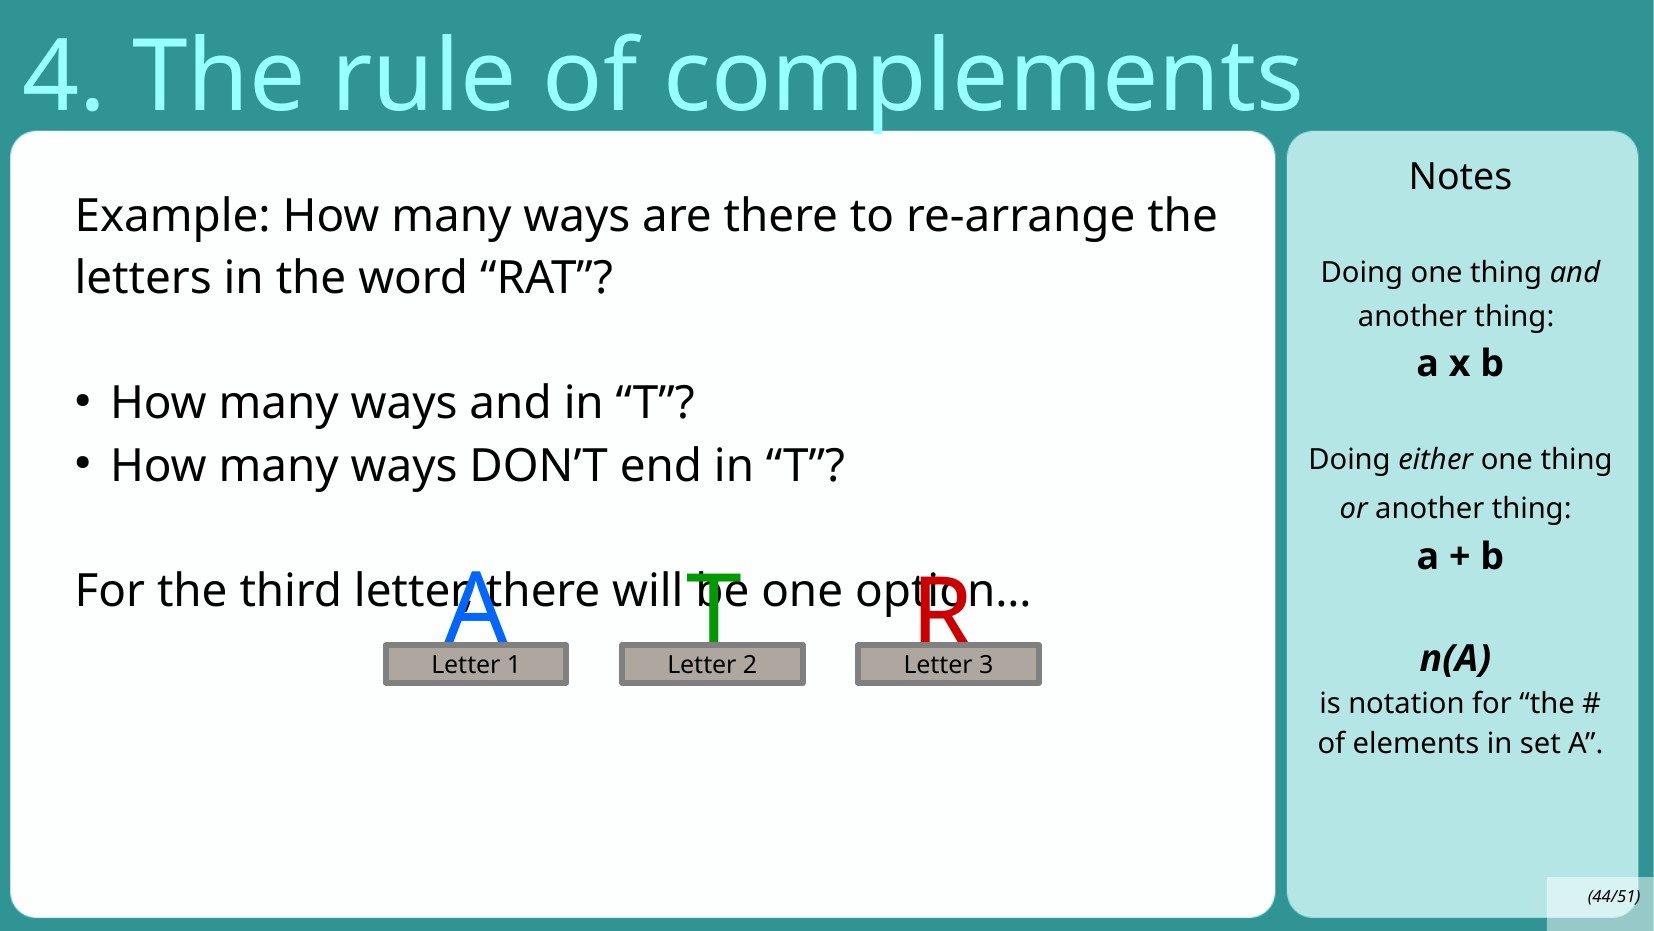

# 4. The rule of complements
Notes
Doing one thing and another thing:
a x b
Doing either one thing or another thing:
a + b
n(A)
is notation for “the # of elements in set A”.
Example: How many ways are there to re-arrange the letters in the word “RAT”?
How many ways and in “T”?
How many ways DON’T end in “T”?
For the third letter, there will be one option…
A
T
R
Letter 1
Letter 2
Letter 3